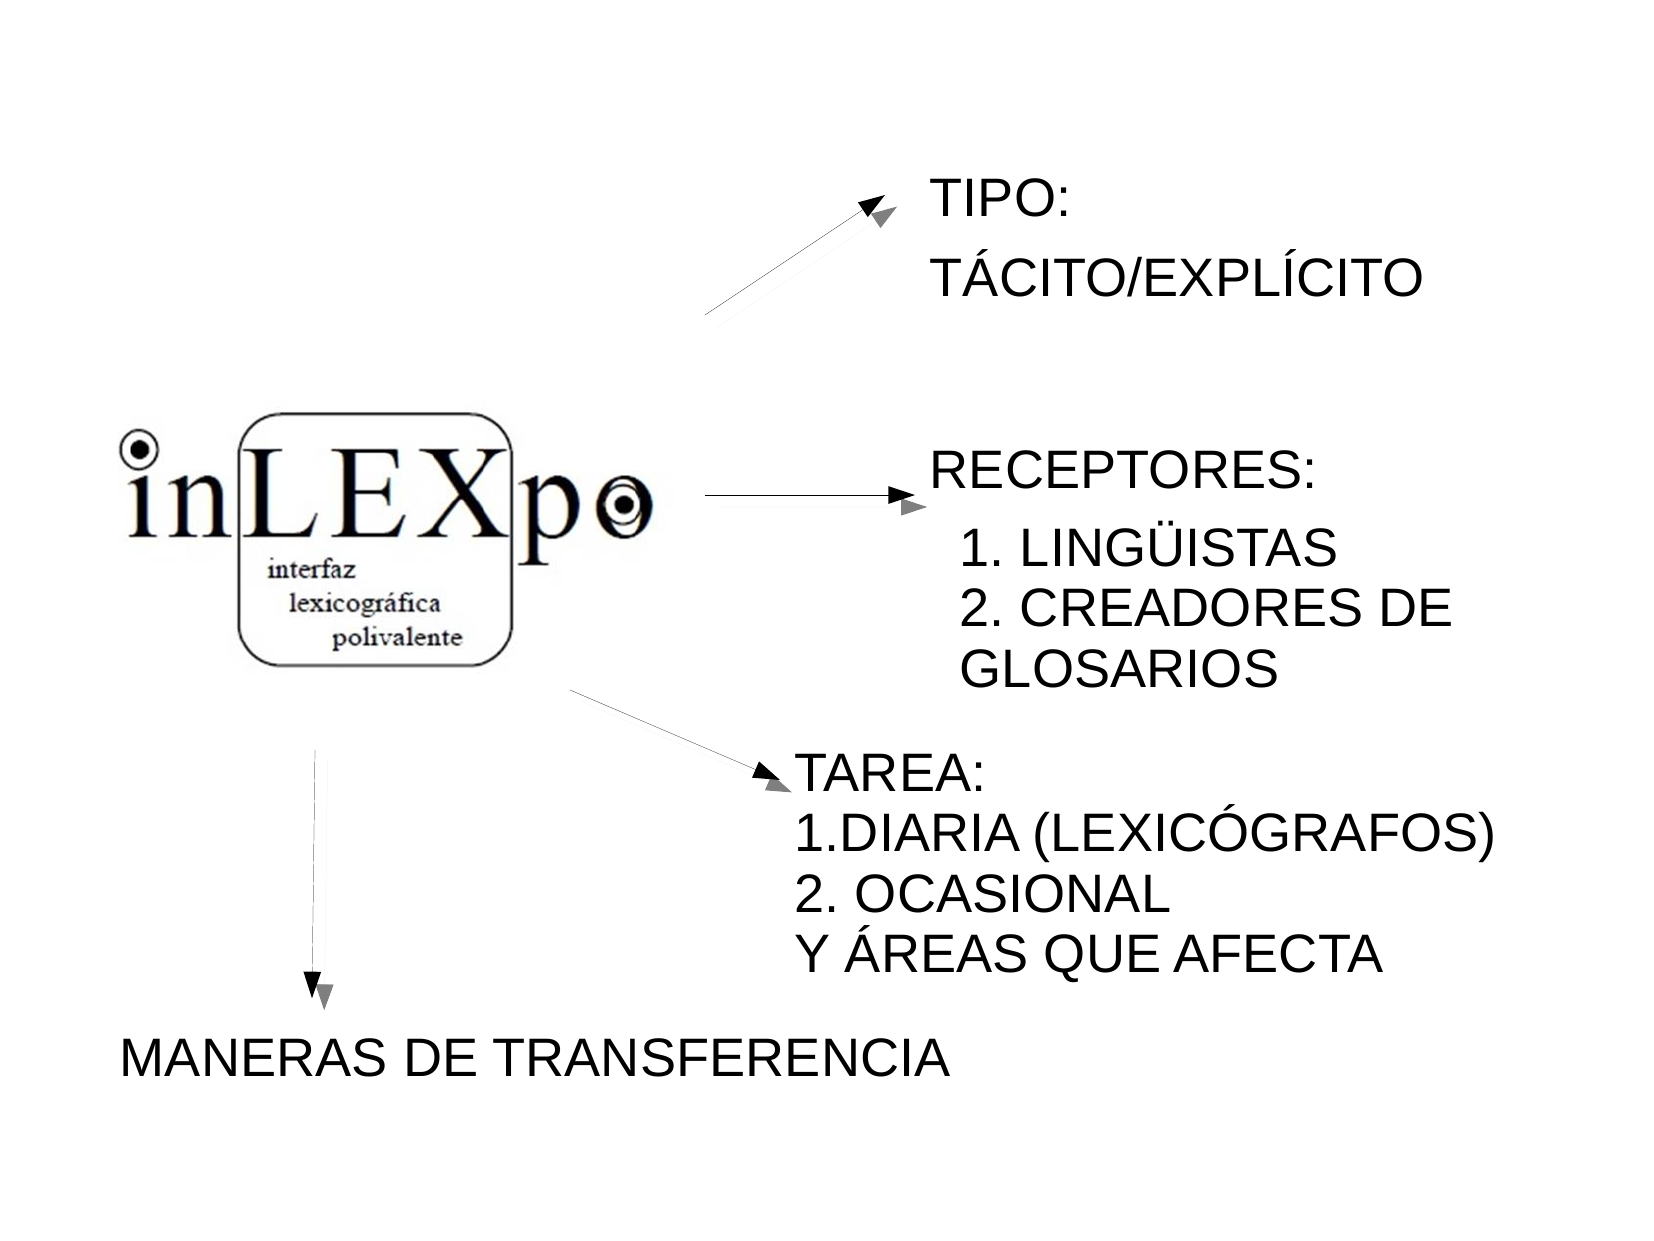

TIPO:
TÁCITO/EXPLÍCITO
RECEPTORES:
1. LINGÜISTAS
2. CREADORES DE GLOSARIOS
TAREA:
1.DIARIA (LEXICÓGRAFOS)
2. OCASIONAL
Y ÁREAS QUE AFECTA
MANERAS DE TRANSFERENCIA